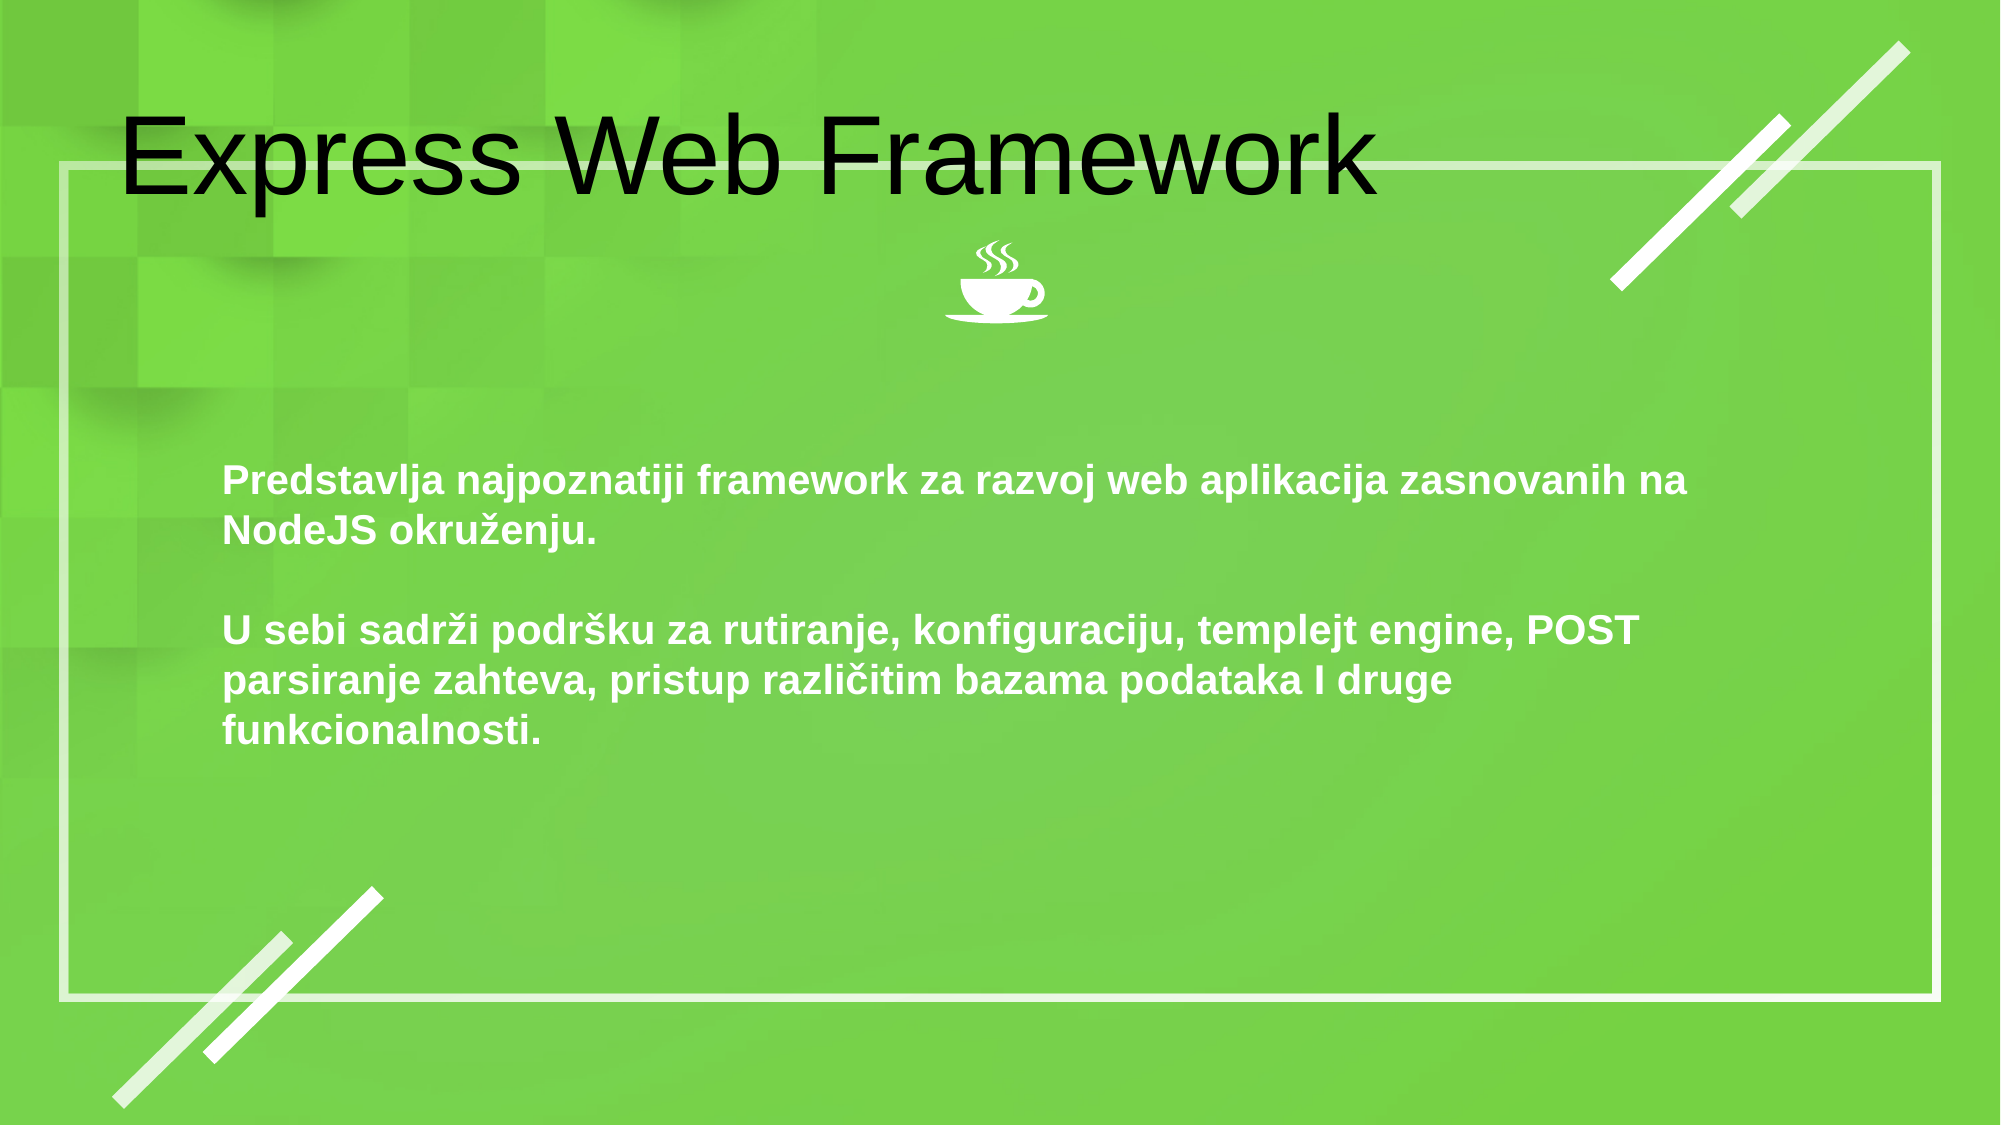

Express Web Framework
Predstavlja najpoznatiji framework za razvoj web aplikacija zasnovanih na NodeJS okruženju.
U sebi sadrži podršku za rutiranje, konfiguraciju, templejt engine, POST parsiranje zahteva, pristup različitim bazama podataka I druge funkcionalnosti.